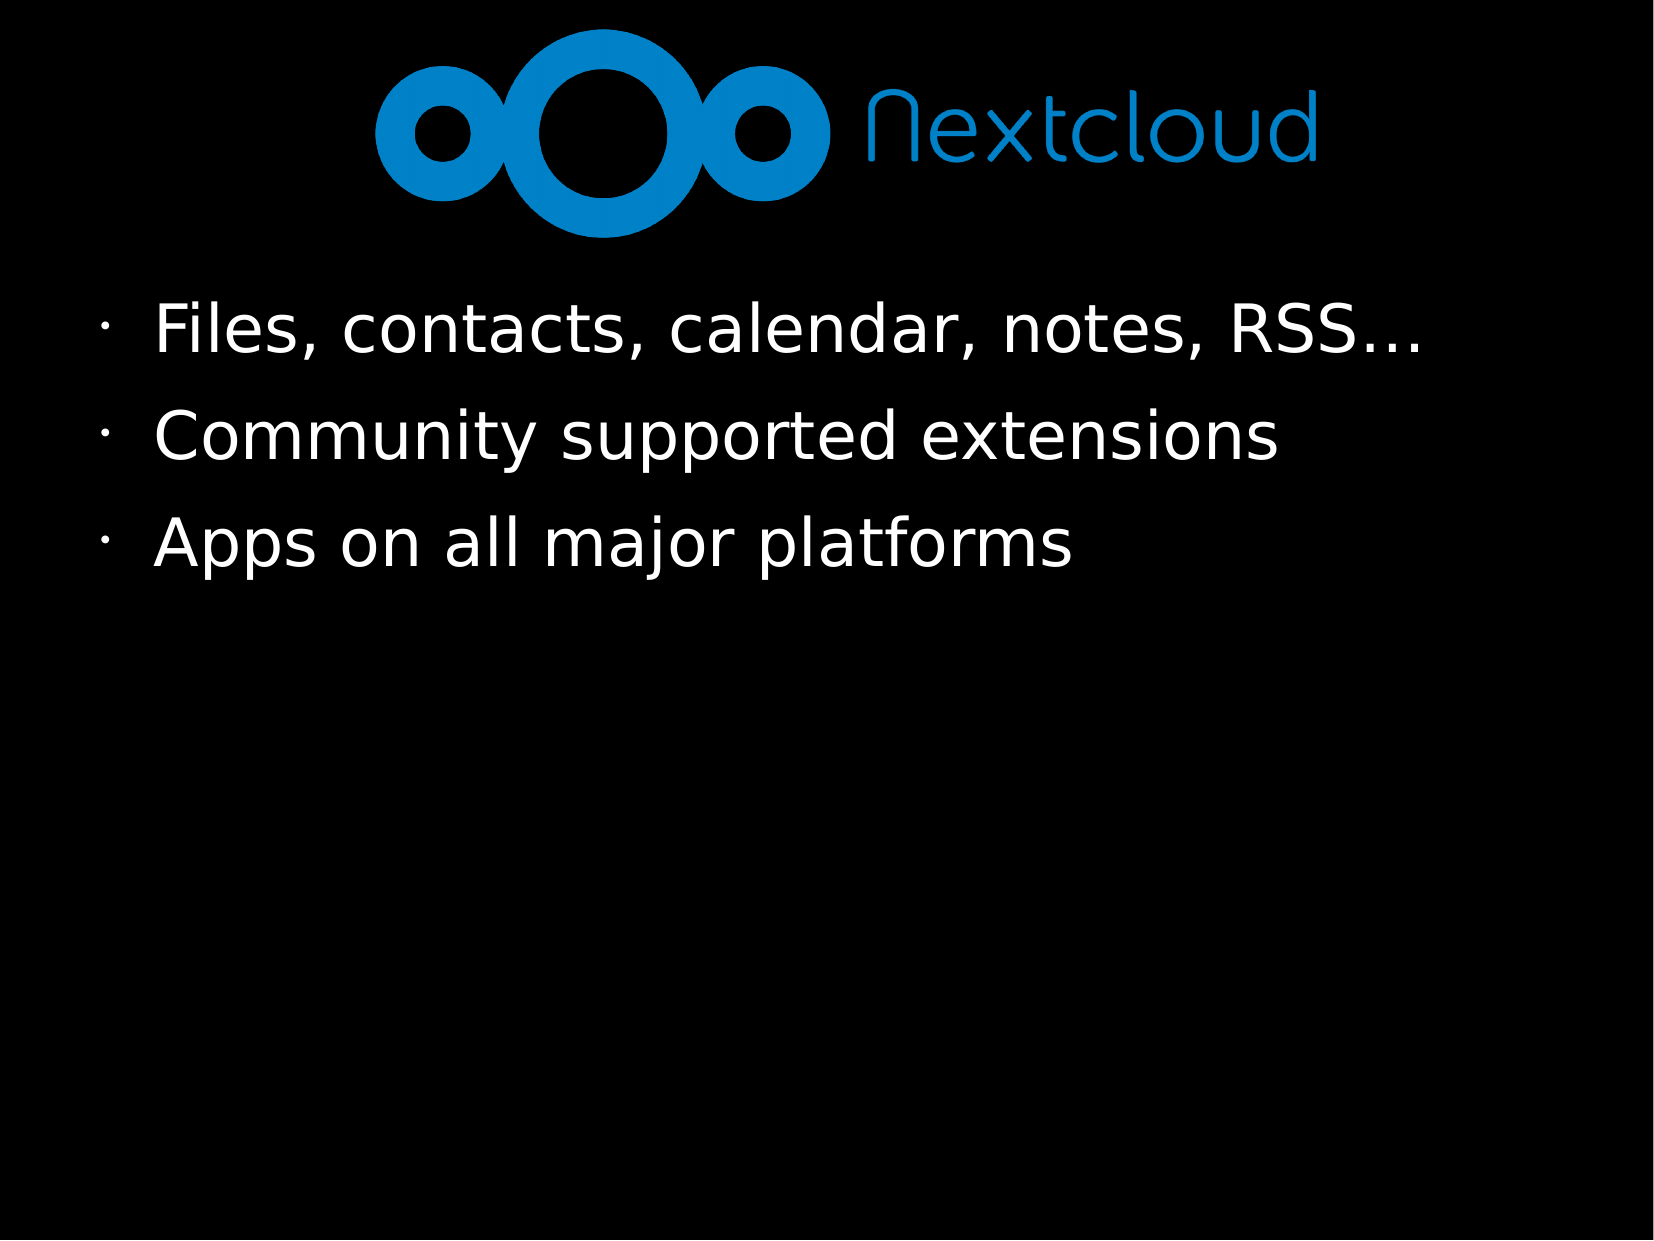

# Files, contacts, calendar, notes, RSS…
Community supported extensions
Apps on all major platforms